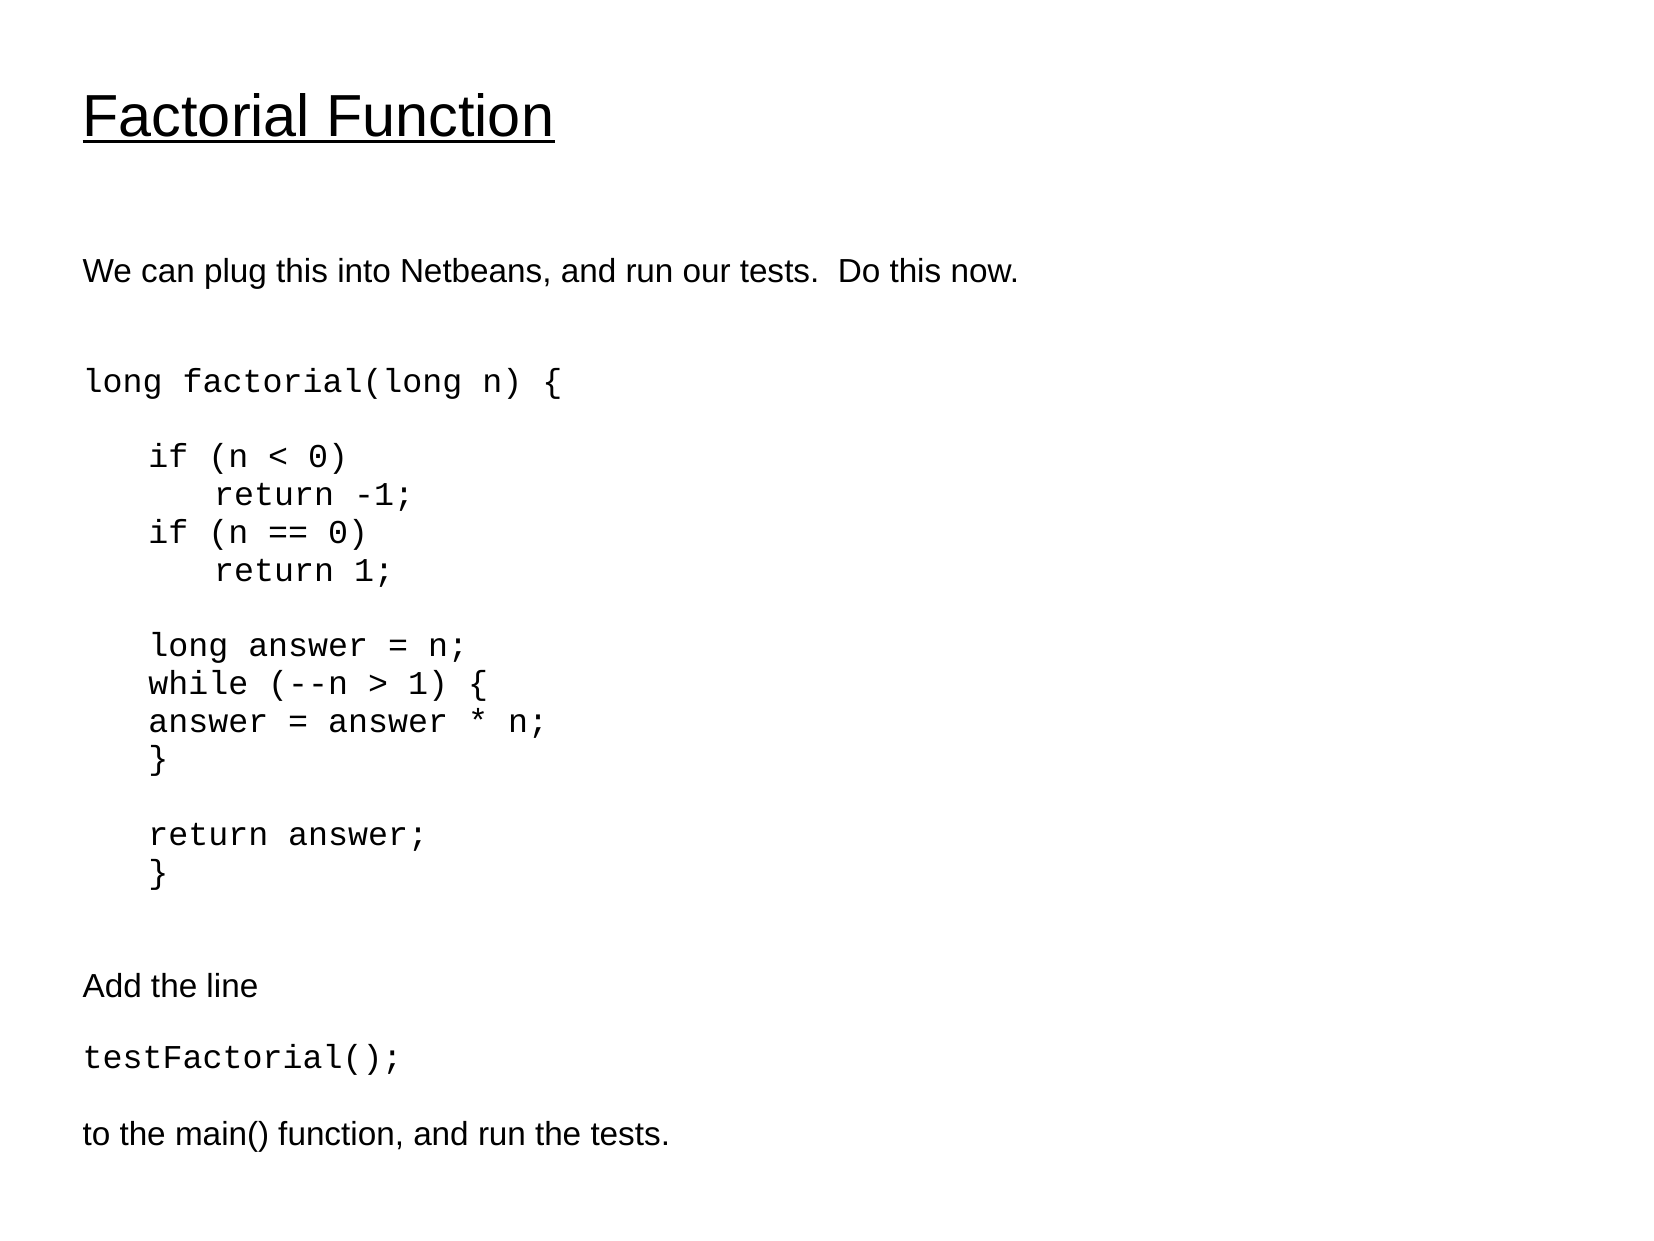

# Factorial Function
We can plug this into Netbeans, and run our tests. Do this now.
long factorial(long n) {
	if (n < 0)
			 	return -1;
	if (n == 0)
		 	return 1;
	long answer = n;
	while (--n > 1) {
		answer = answer * n;
		}
	return answer;
	}
Add the line
testFactorial();
to the main() function, and run the tests.